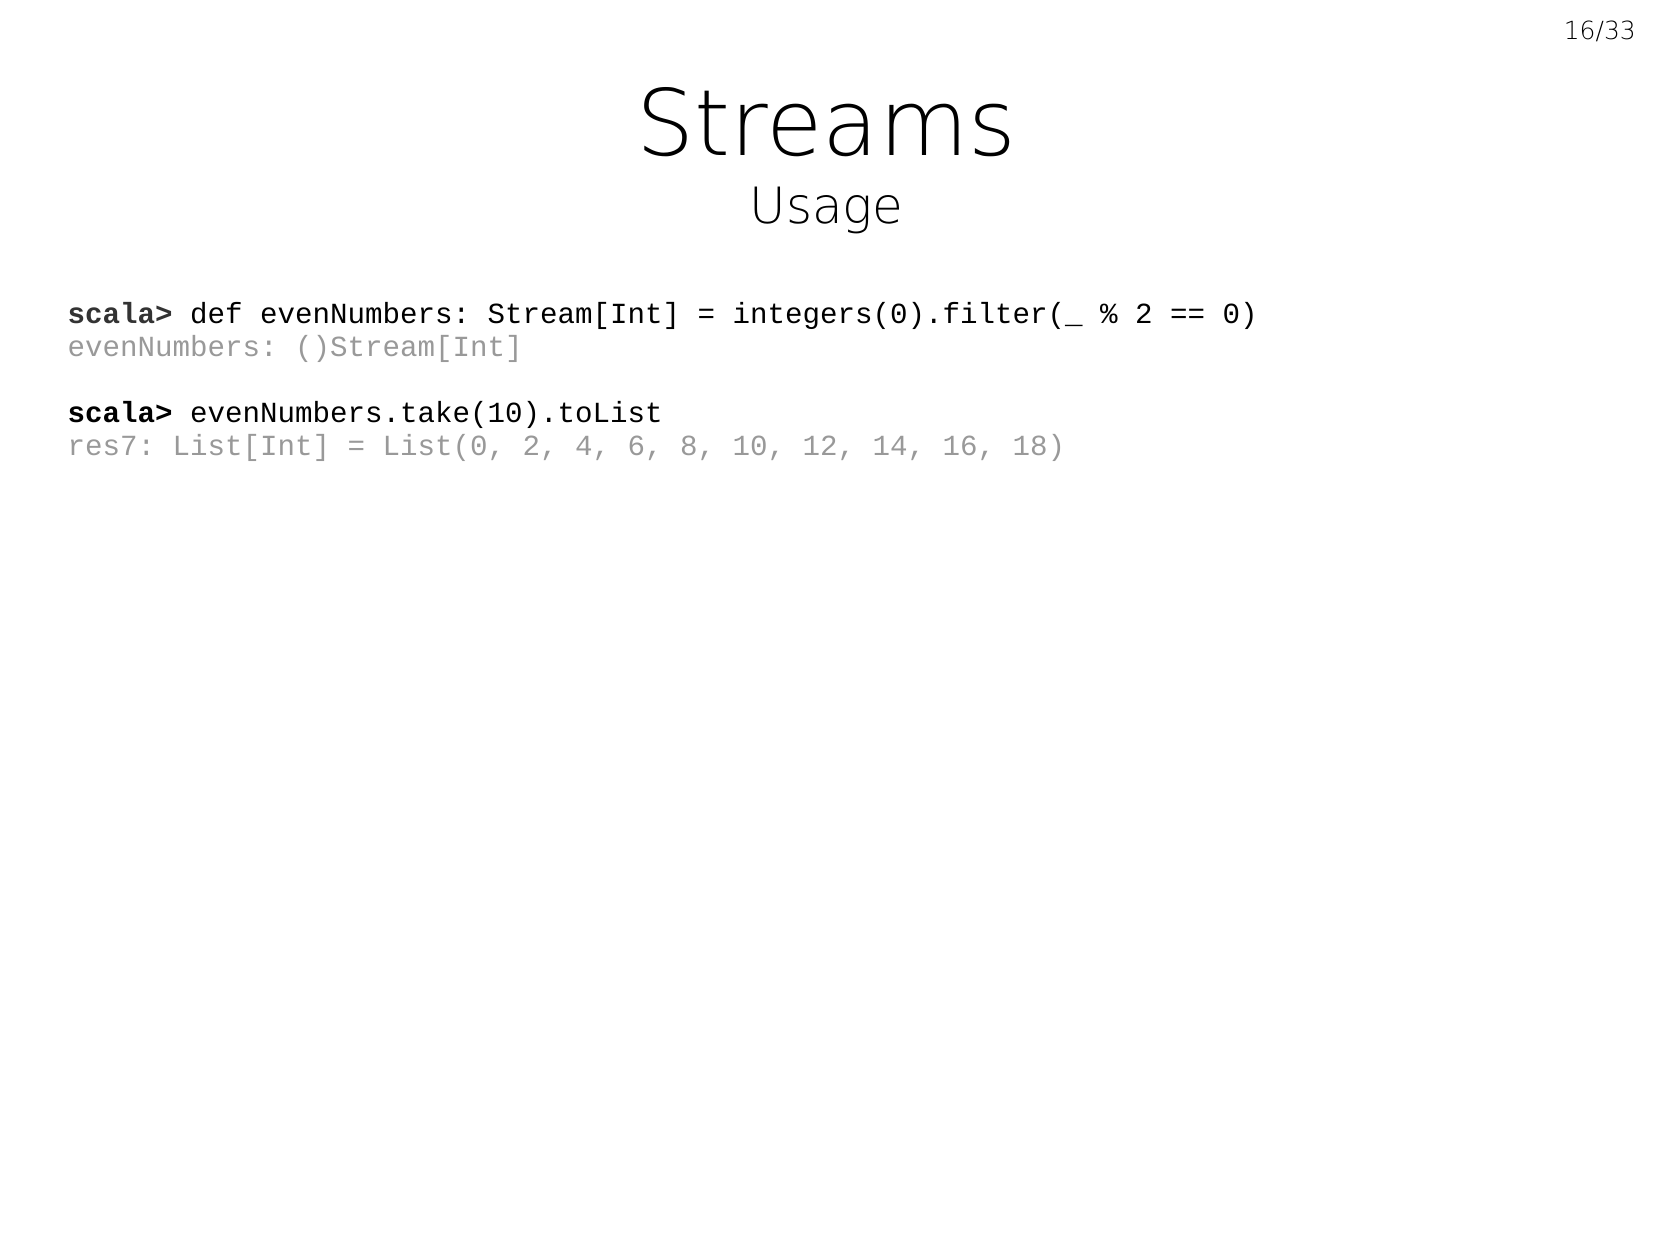

# Streams Usage
scala> def evenNumbers: Stream[Int] = integers(0).filter(_ % 2 == 0)
evenNumbers: ()Stream[Int]
scala> evenNumbers.take(10).toList
res7: List[Int] = List(0, 2, 4, 6, 8, 10, 12, 14, 16, 18)